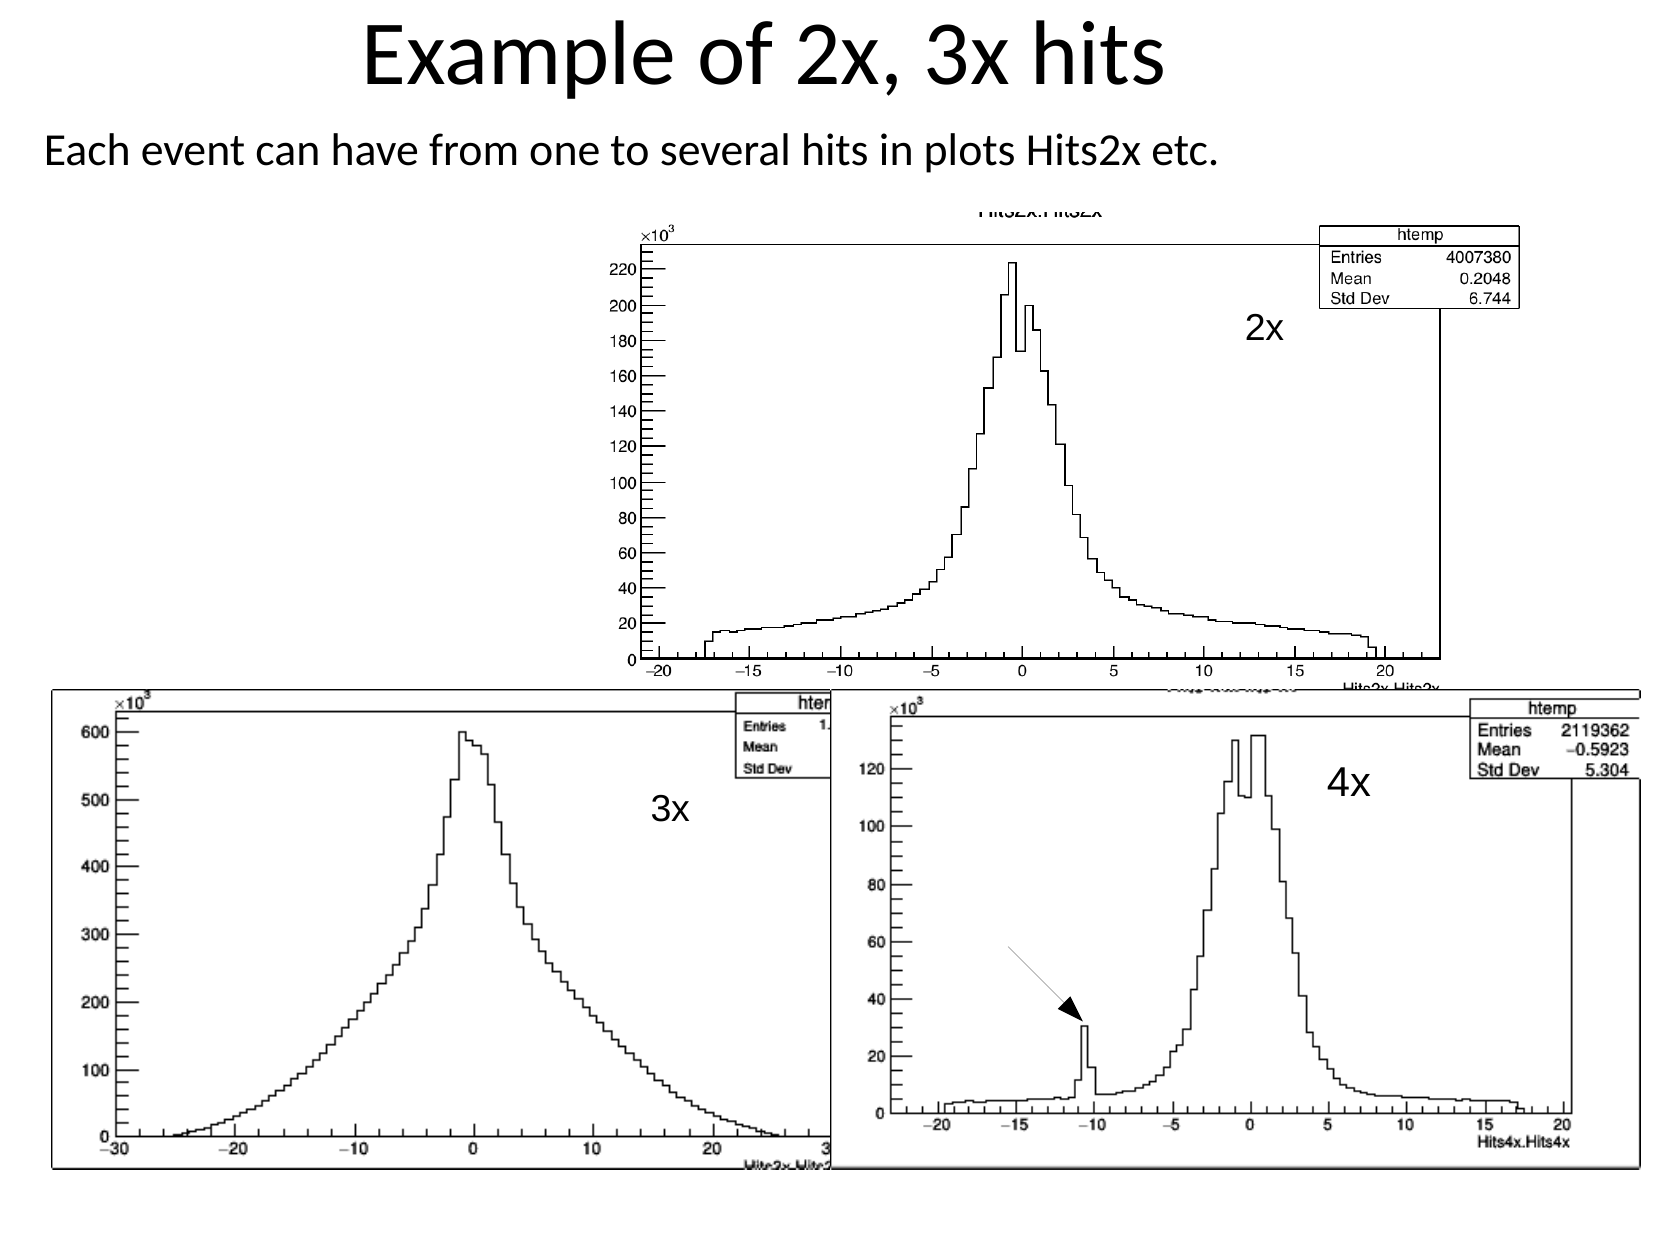

Example of 2x, 3x hits
Each event can have from one to several hits in plots Hits2x etc.
2x
4x
3x